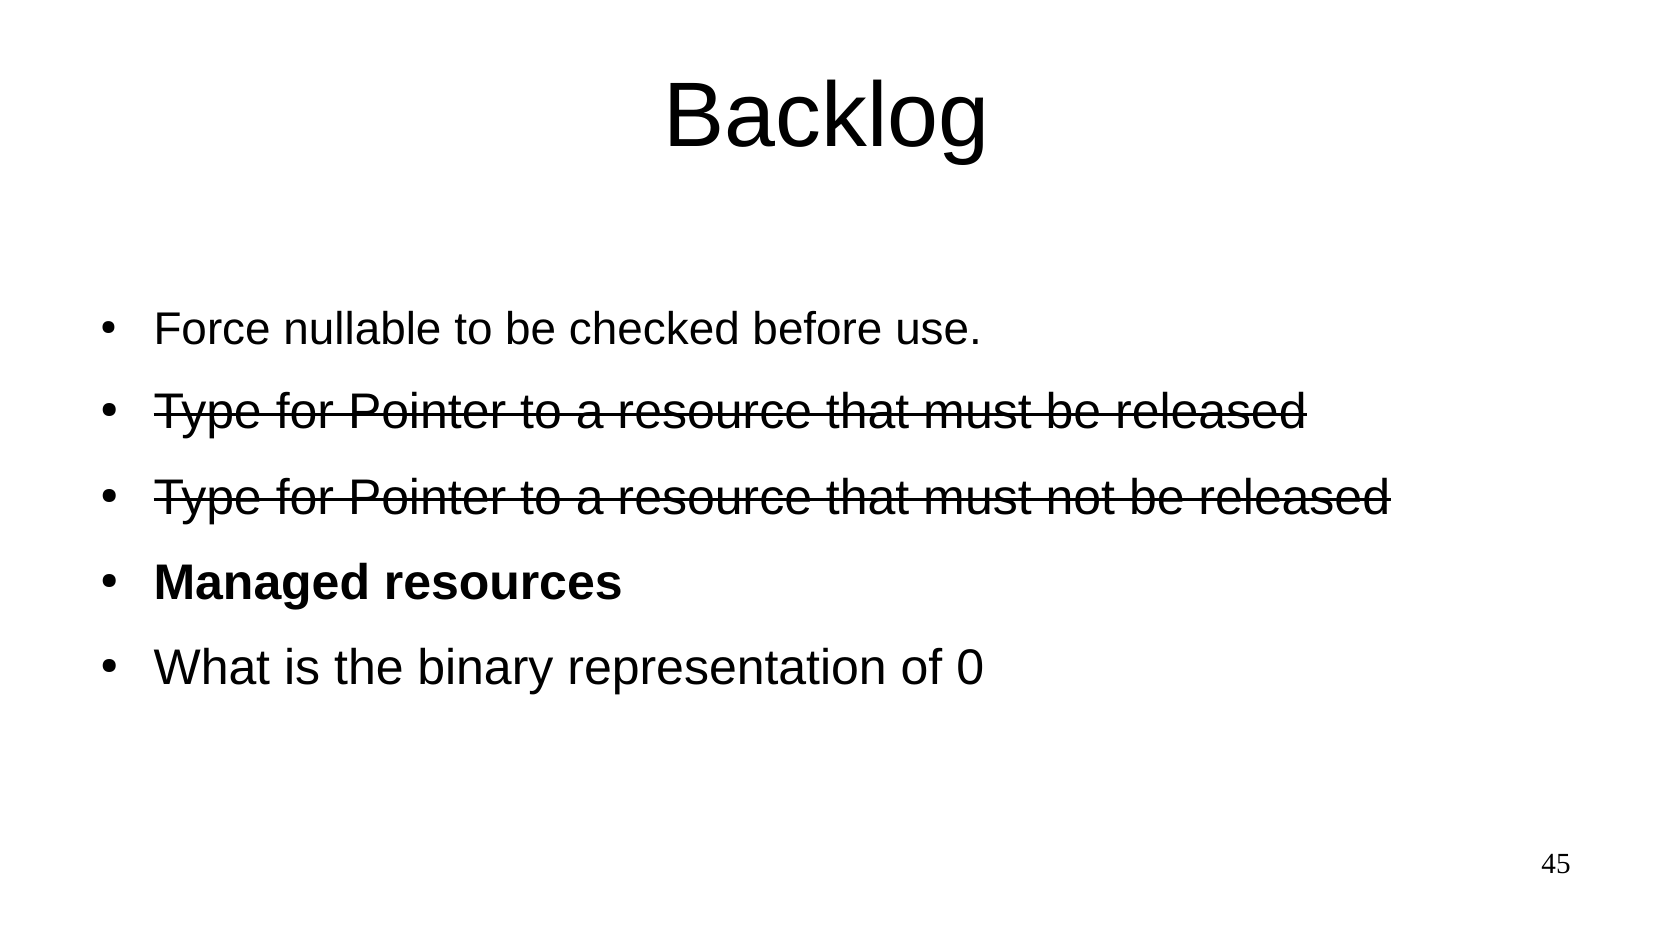

# Backlog
Force nullable to be checked before use.
Type for Pointer to a resource that must be released
Type for Pointer to a resource that must not be released
Managed resources
What is the binary representation of 0
45